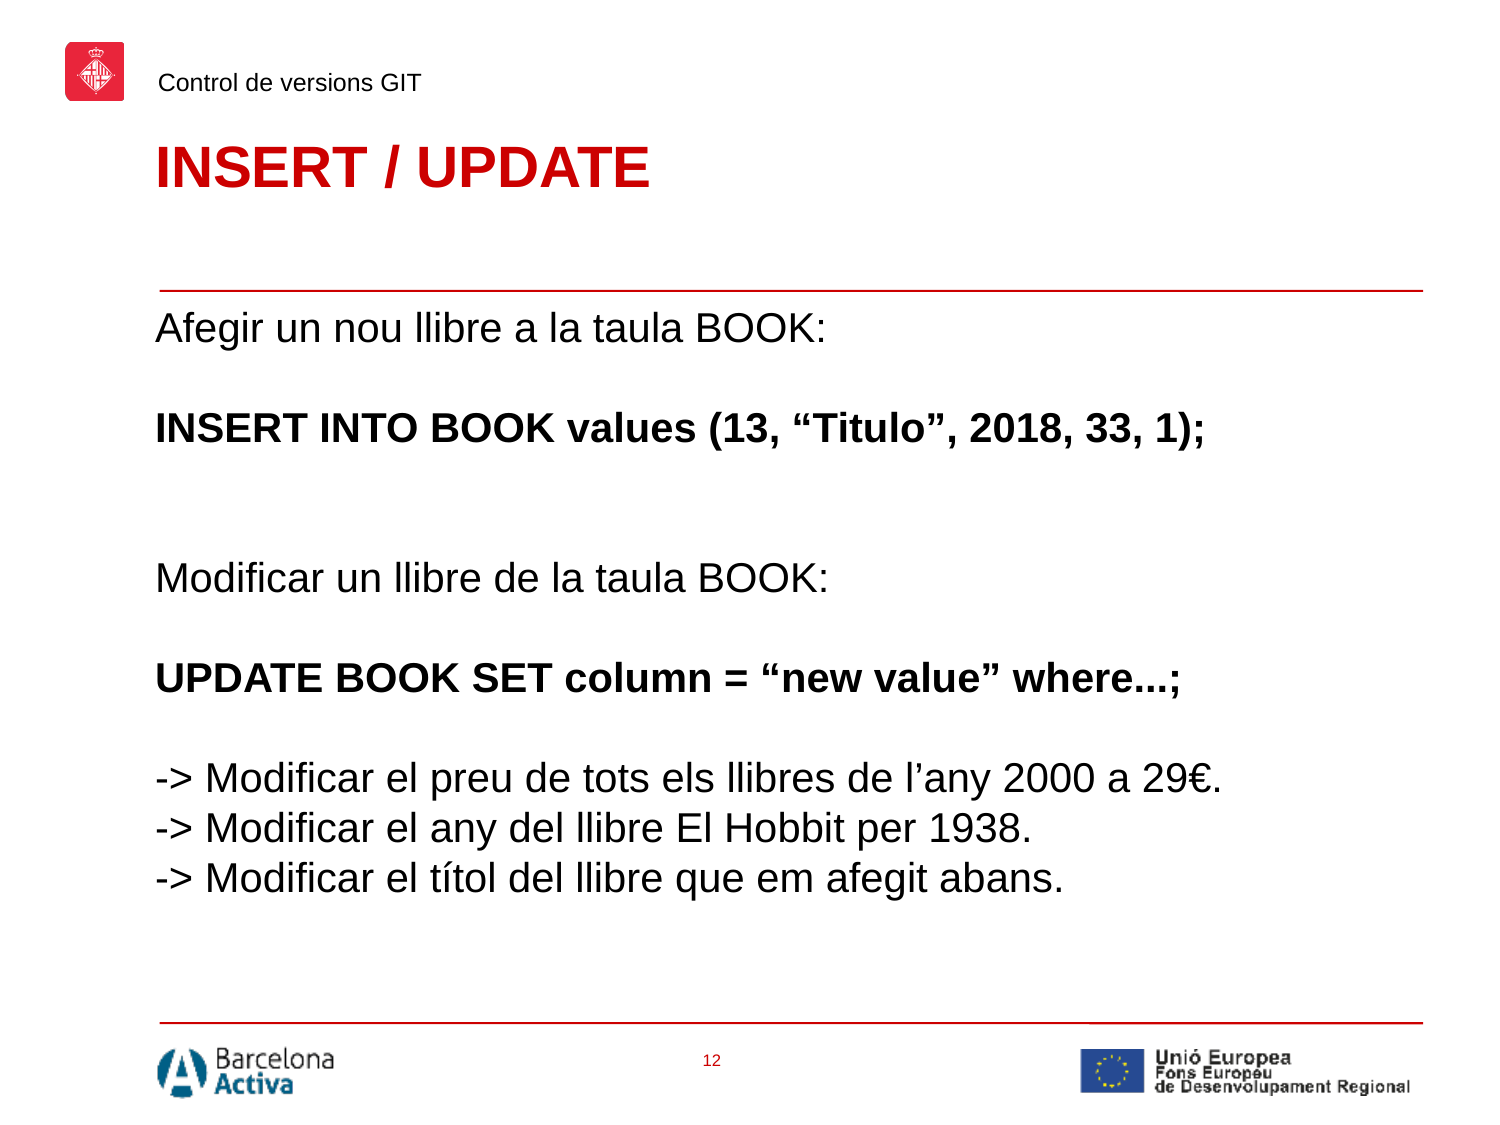

Control de versions GIT
INSERT / UPDATE
Afegir un nou llibre a la taula BOOK:
INSERT INTO BOOK values (13, “Titulo”, 2018, 33, 1);
Modificar un llibre de la taula BOOK:
UPDATE BOOK SET column = “new value” where...;
-> Modificar el preu de tots els llibres de l’any 2000 a 29€.
-> Modificar el any del llibre El Hobbit per 1938.
-> Modificar el títol del llibre que em afegit abans.